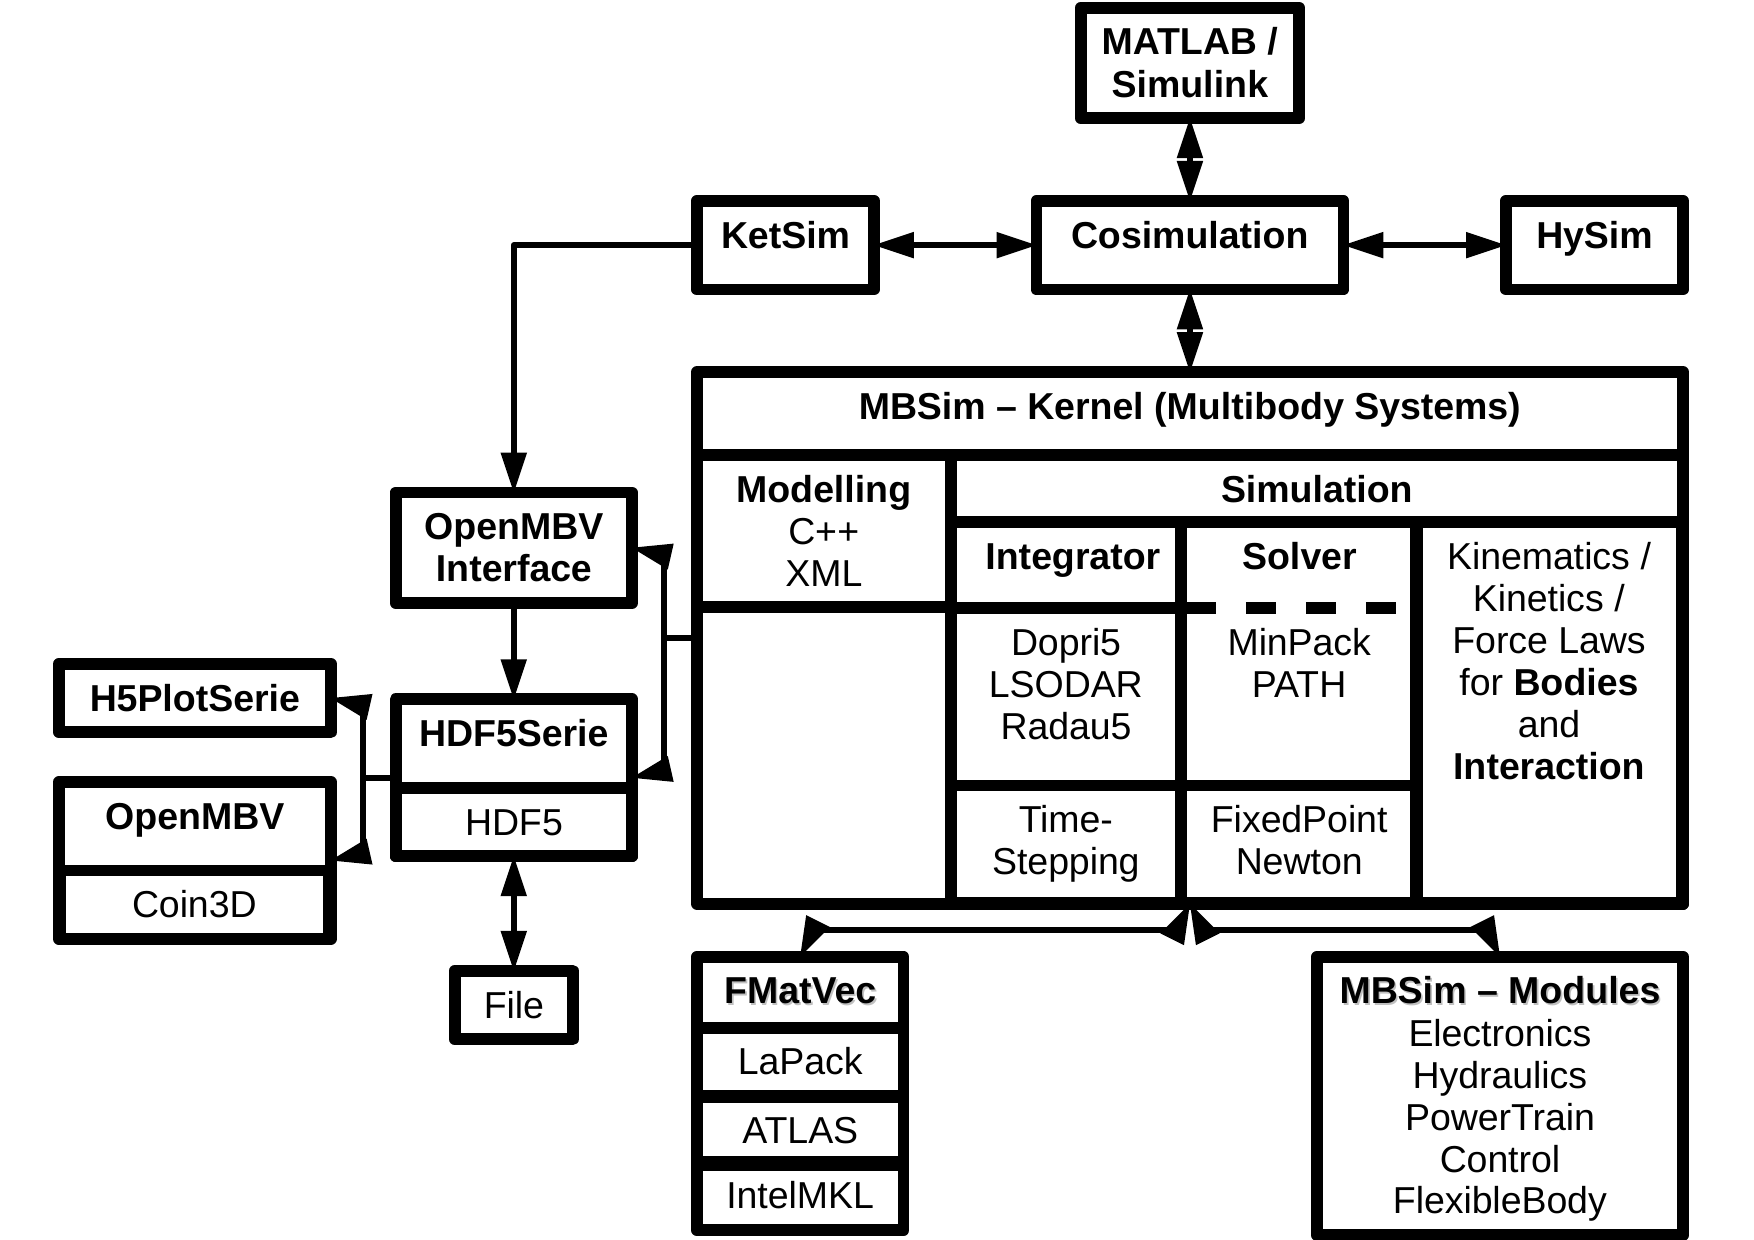

MATLAB / Simulink
KetSim
Cosimulation
HySim
MBSim – Kernel (Multibody Systems)
Modelling
C++
XML
Simulation
OpenMBV
Interface
Solver
Integrator
Kinematics / Kinetics / Force Laws for Bodies and Interaction
Dopri5
LSODAR
Radau5
MinPack
PATH
H5PlotSerie
HDF5Serie
OpenMBV
Time-Stepping
FixedPoint
Newton
HDF5
Coin3D
FMatVec
MBSim – Modules
Electronics
Hydraulics
PowerTrain
Control
FlexibleBody
File
LaPack
ATLAS
IntelMKL